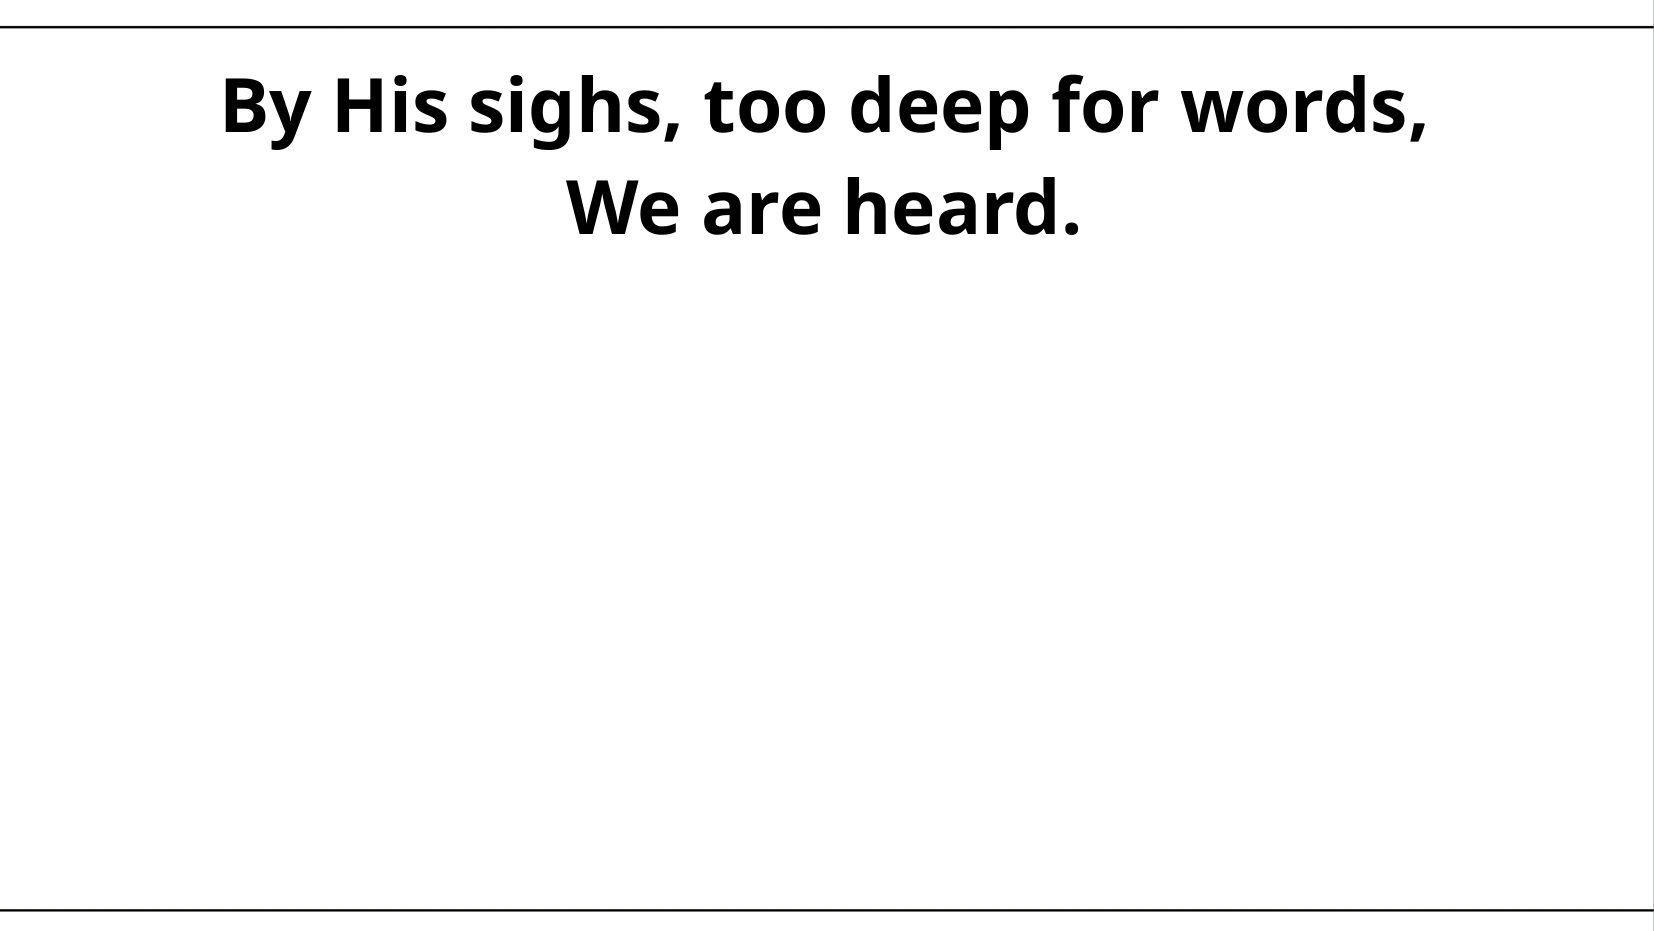

By His sighs, too deep for words,
We are heard.